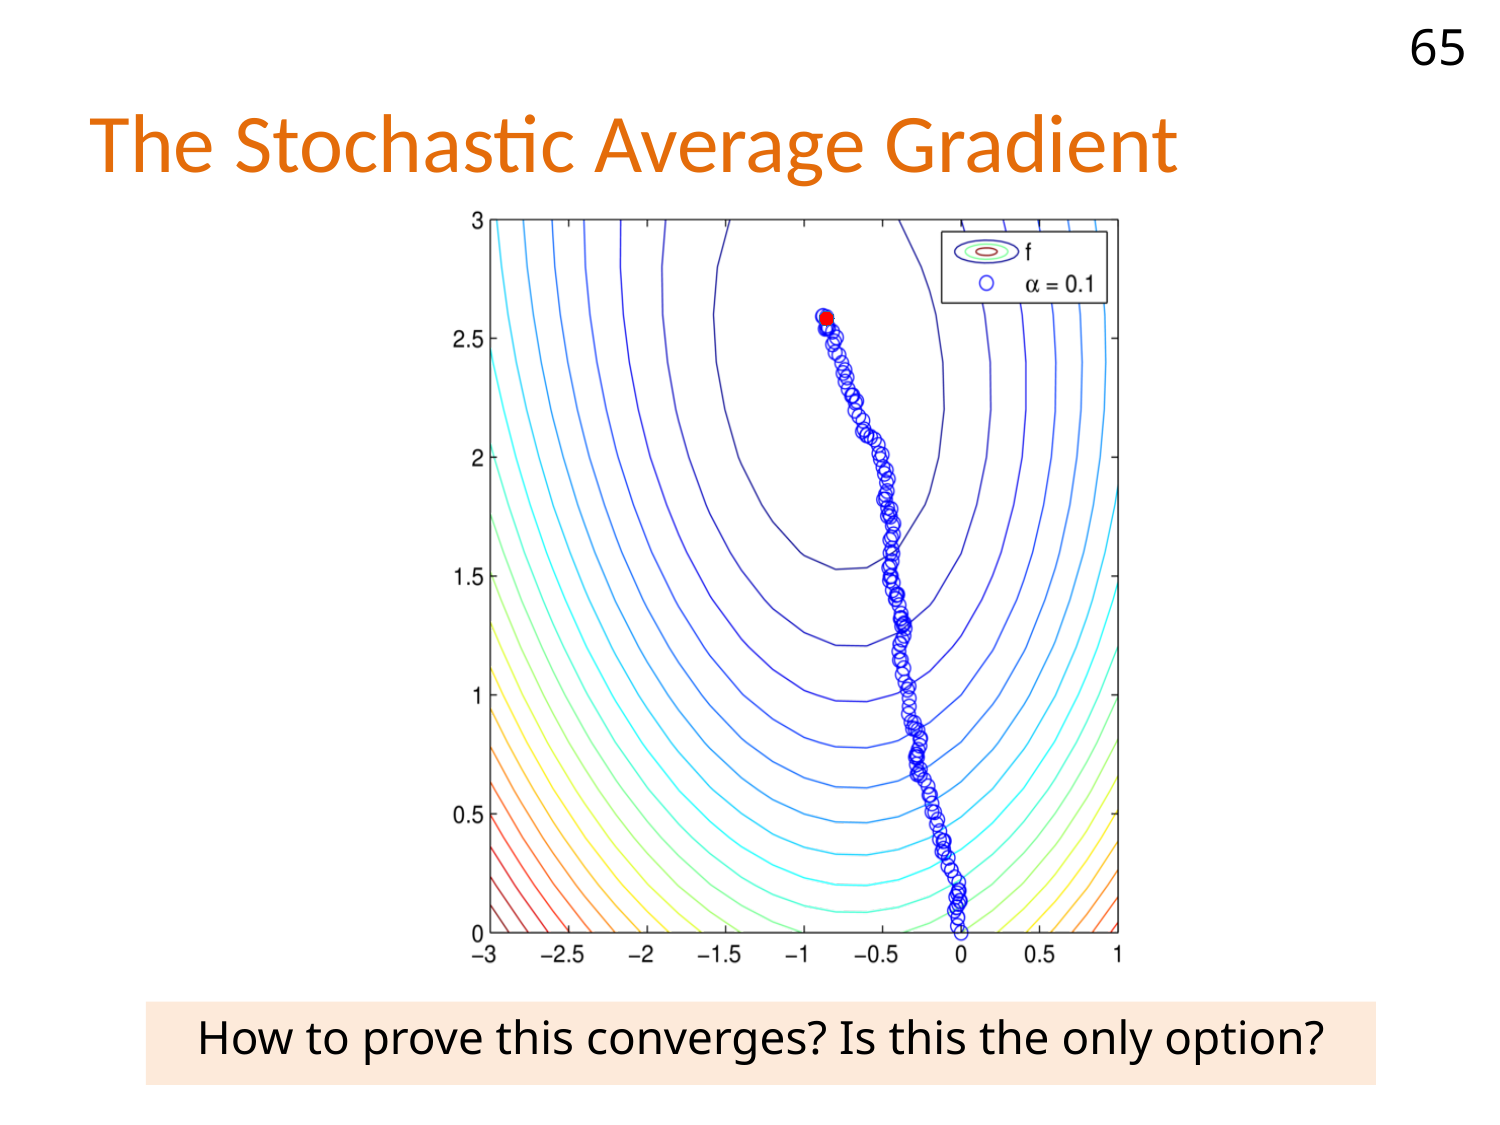

The Stochastic Average Gradient
How to prove this converges? Is this the only option?